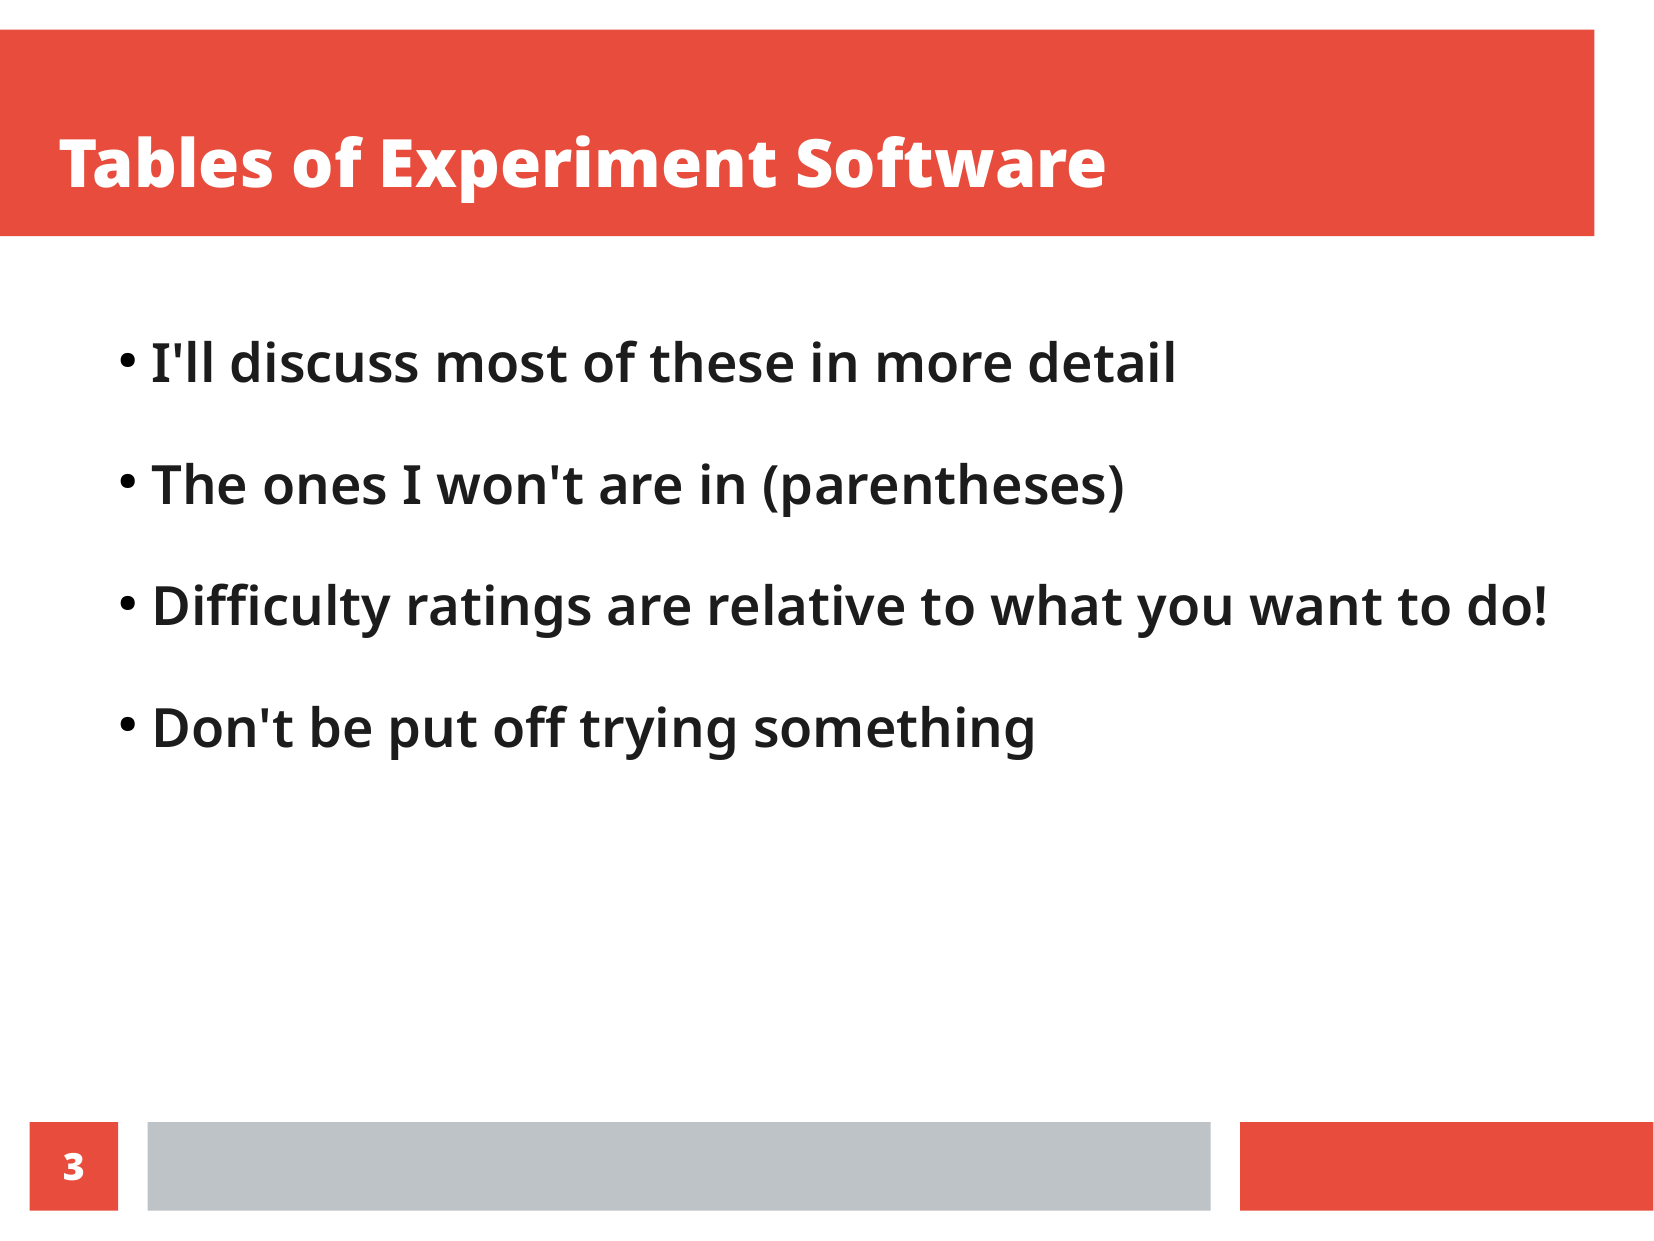

# Tables of Experiment Software
 I'll discuss most of these in more detail
 The ones I won't are in (parentheses)
 Difficulty ratings are relative to what you want to do!
 Don't be put off trying something
3